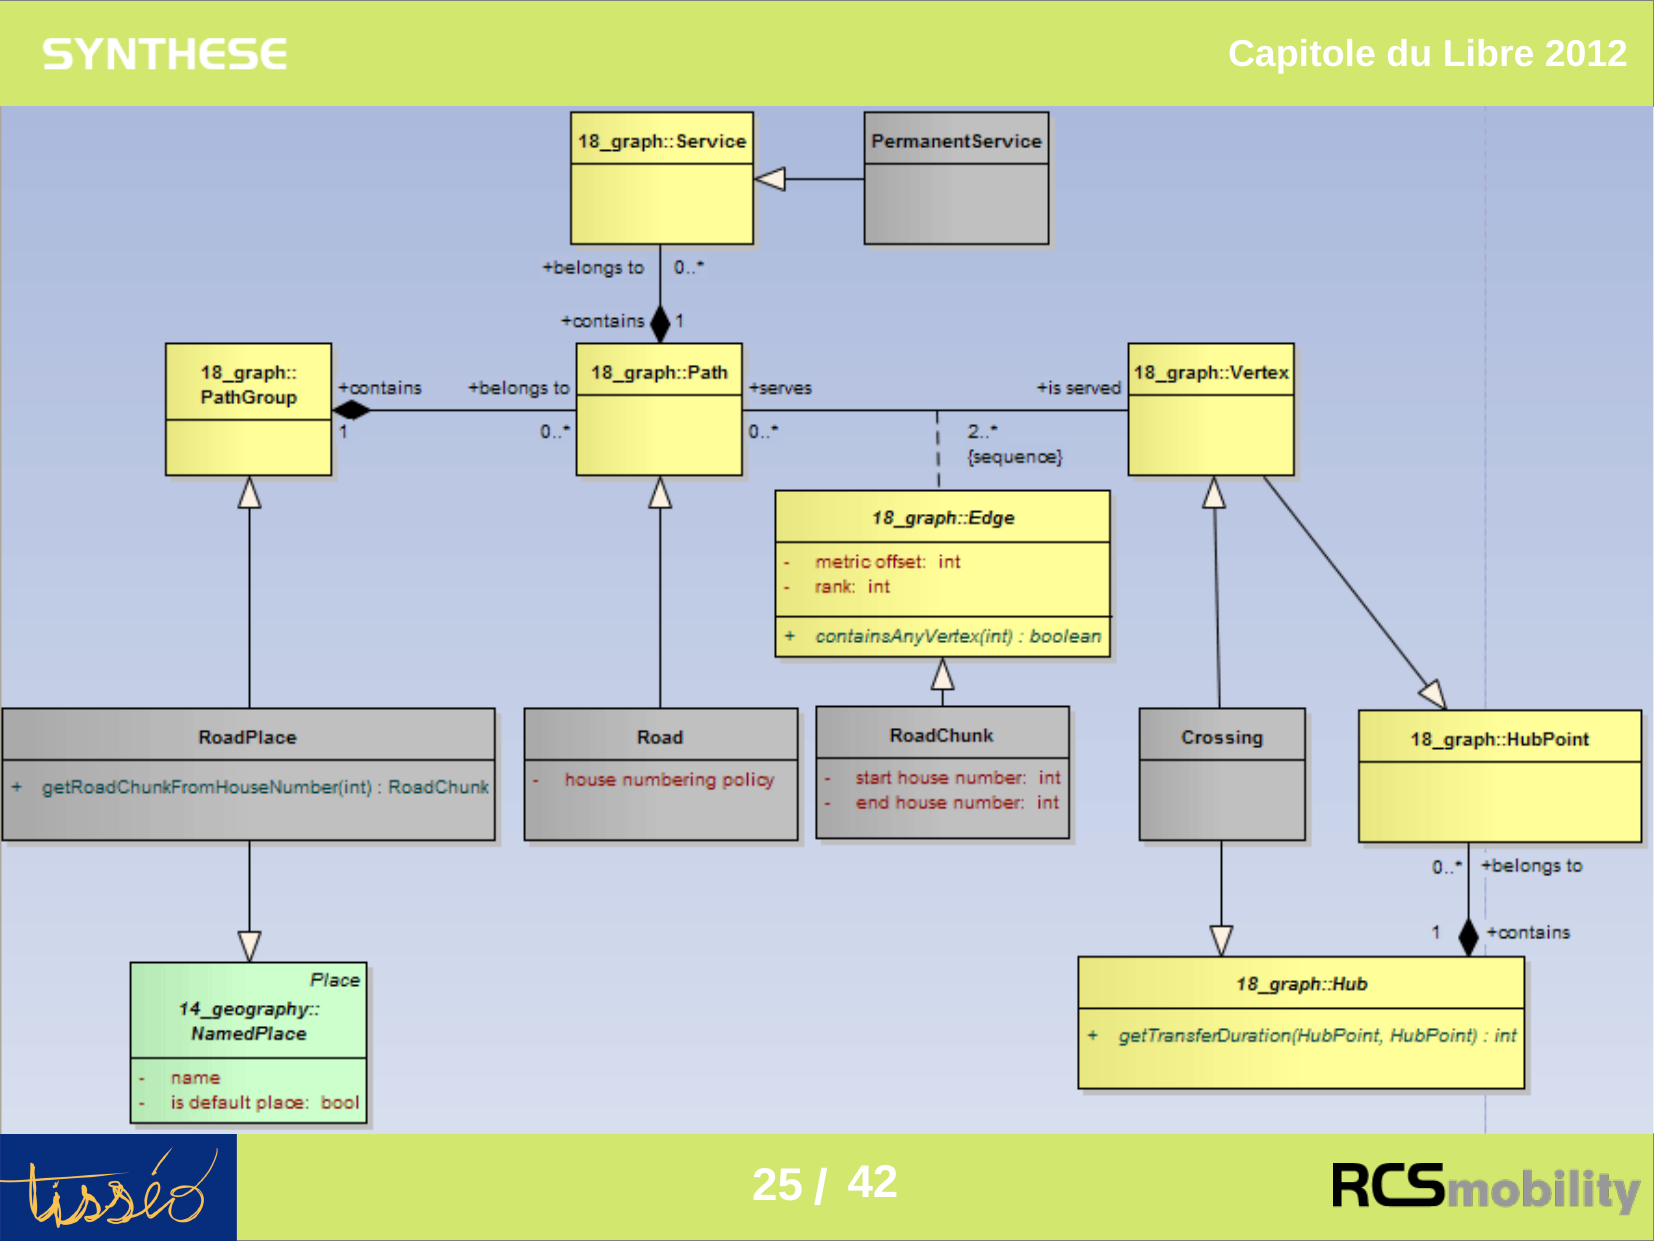

Capitole du Libre 2012
#
25
/
42